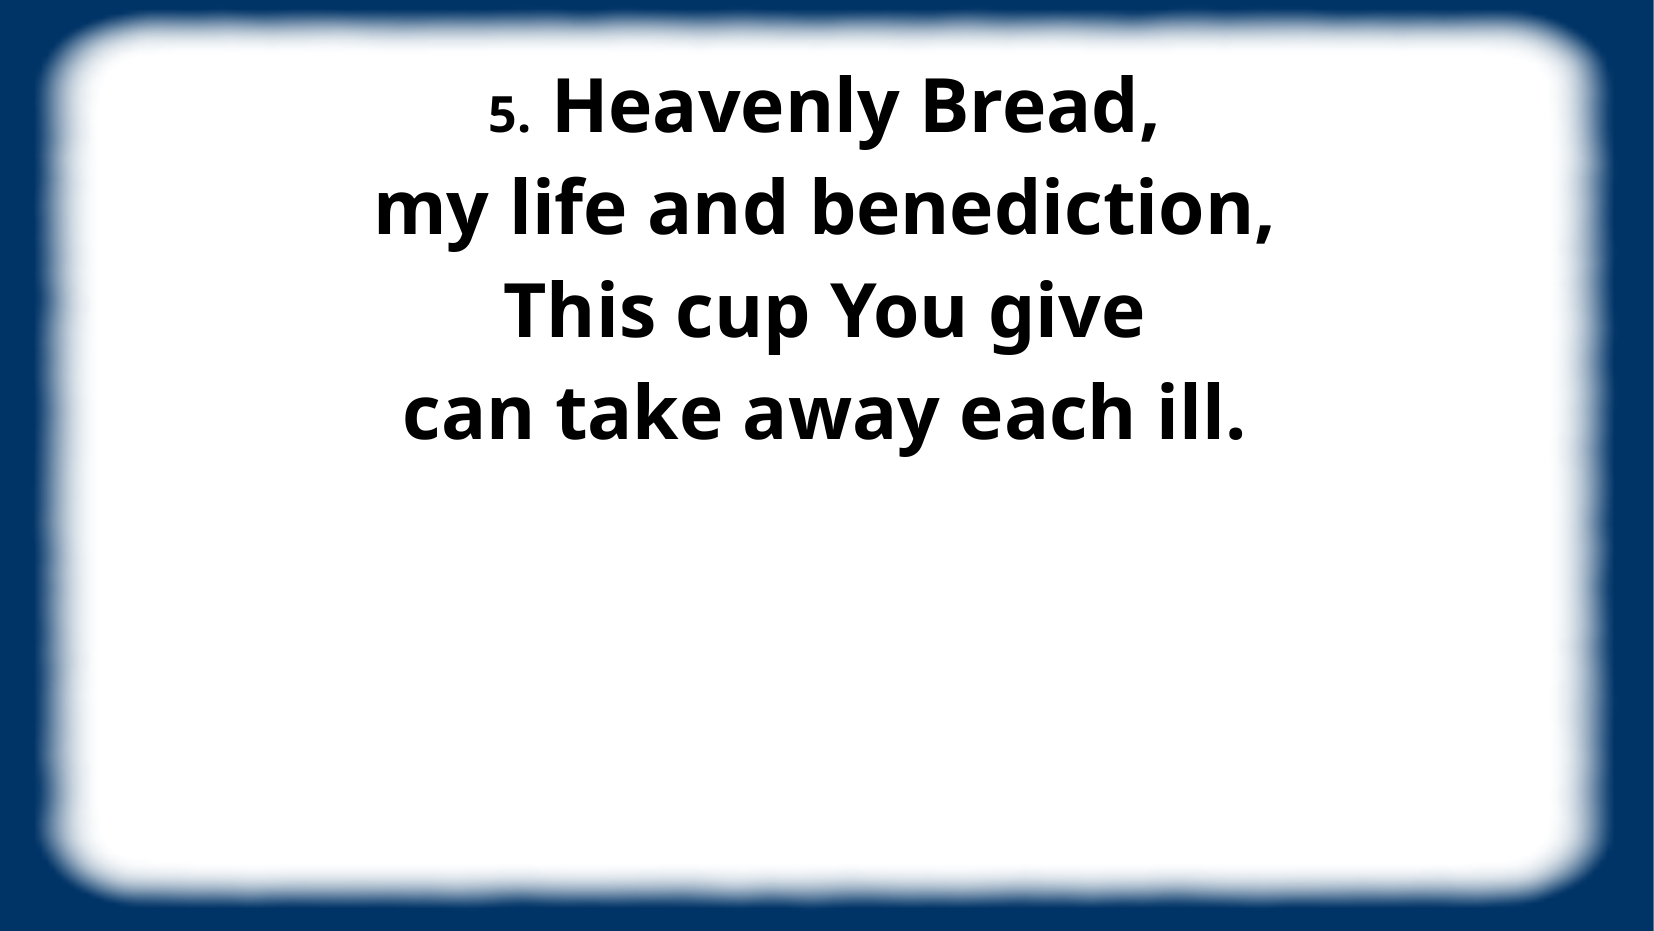

5. Heavenly Bread,
my life and benediction,
This cup You give
can take away each ill.